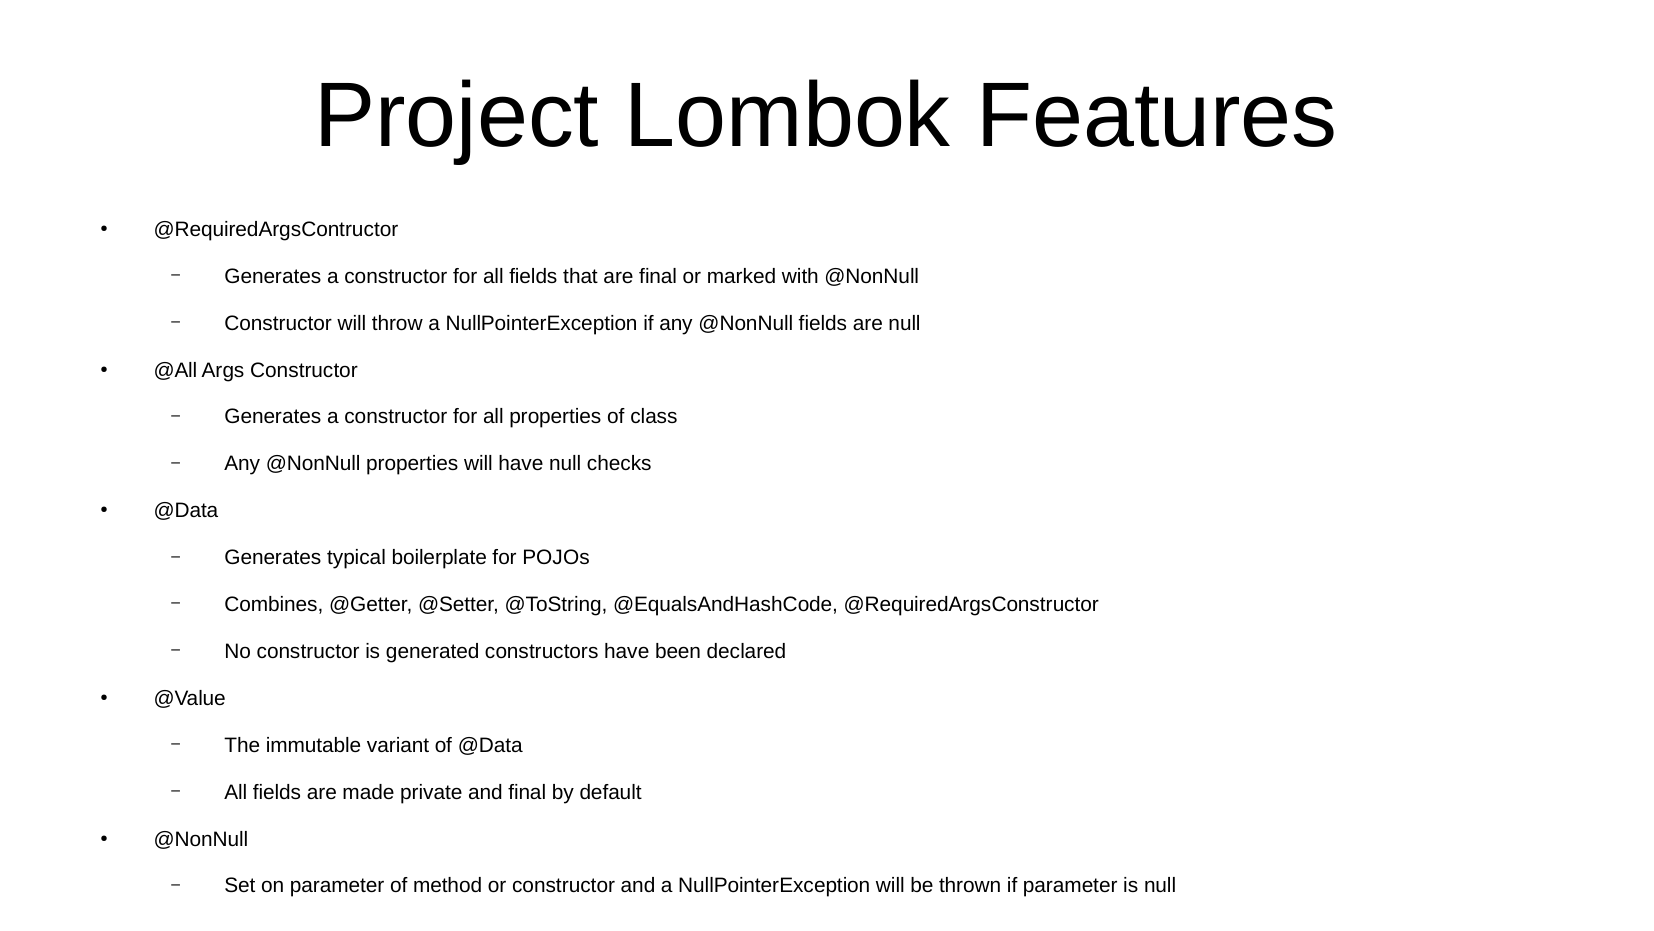

# Project Lombok Features
@RequiredArgsContructor
Generates a constructor for all fields that are final or marked with @NonNull
Constructor will throw a NullPointerException if any @NonNull fields are null
@All Args Constructor
Generates a constructor for all properties of class
Any @NonNull properties will have null checks
@Data
Generates typical boilerplate for POJOs
Combines, @Getter, @Setter, @ToString, @EqualsAndHashCode, @RequiredArgsConstructor
No constructor is generated constructors have been declared
@Value
The immutable variant of @Data
All fields are made private and final by default
@NonNull
Set on parameter of method or constructor and a NullPointerException will be thrown if parameter is null